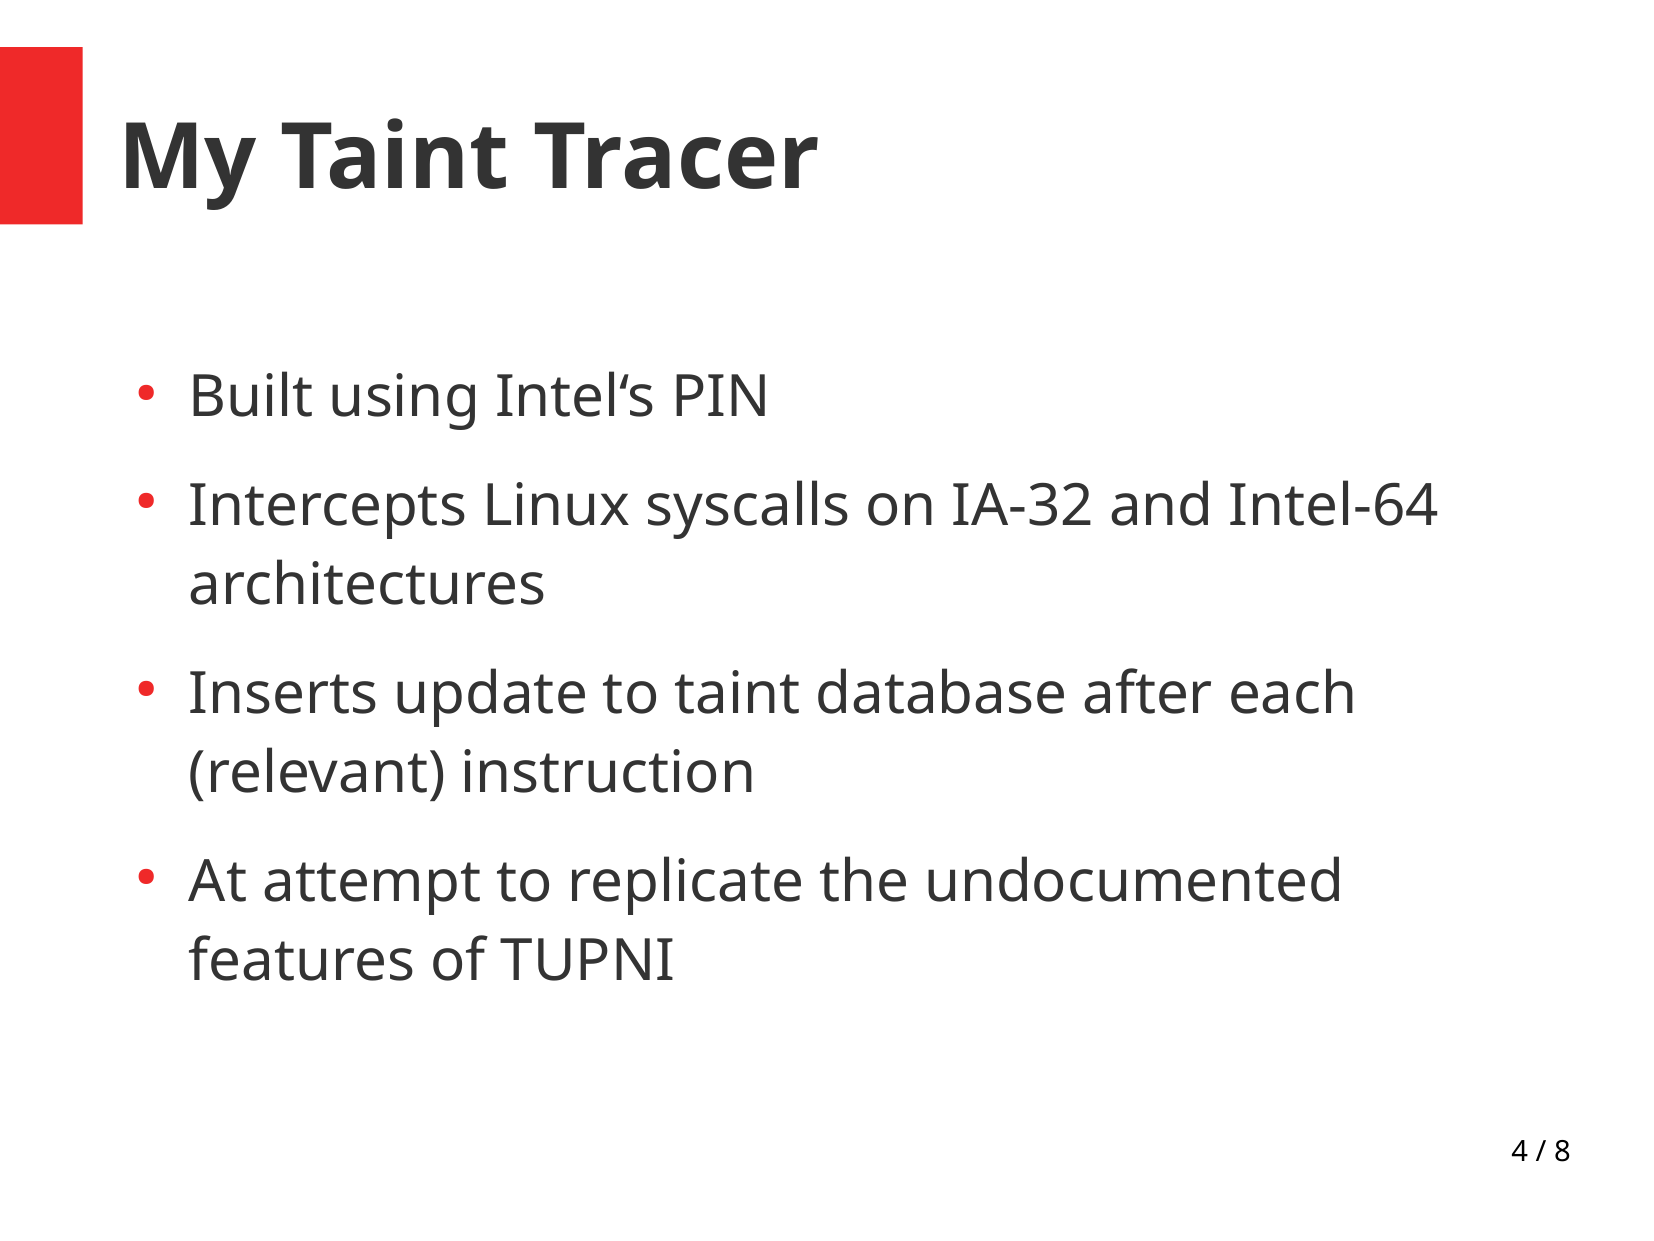

# My Taint Tracer
Built using Intel‘s PIN
Intercepts Linux syscalls on IA-32 and Intel-64 architectures
Inserts update to taint database after each (relevant) instruction
At attempt to replicate the undocumented features of TUPNI
4